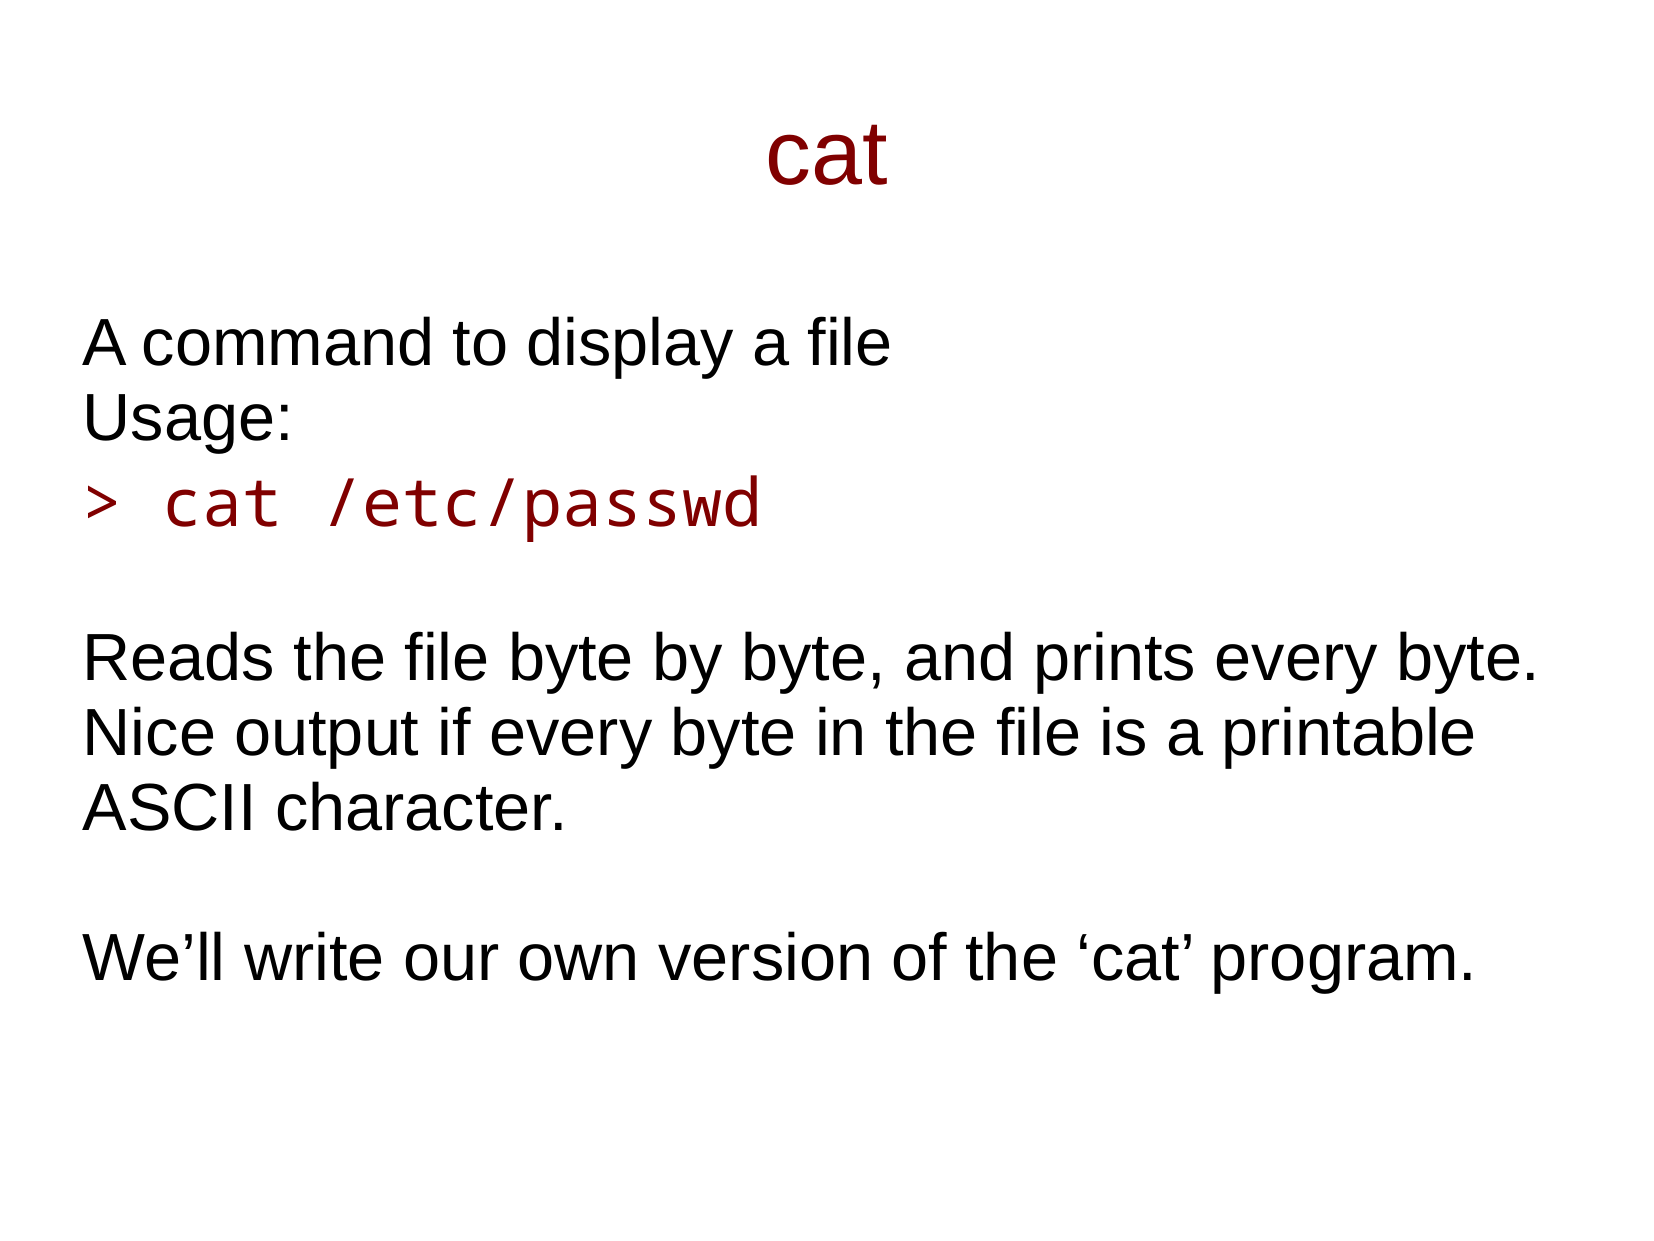

# cat
A command to display a file
Usage:
> cat /etc/passwd
Reads the file byte by byte, and prints every byte.
Nice output if every byte in the file is a printable ASCII character.
We’ll write our own version of the ‘cat’ program.